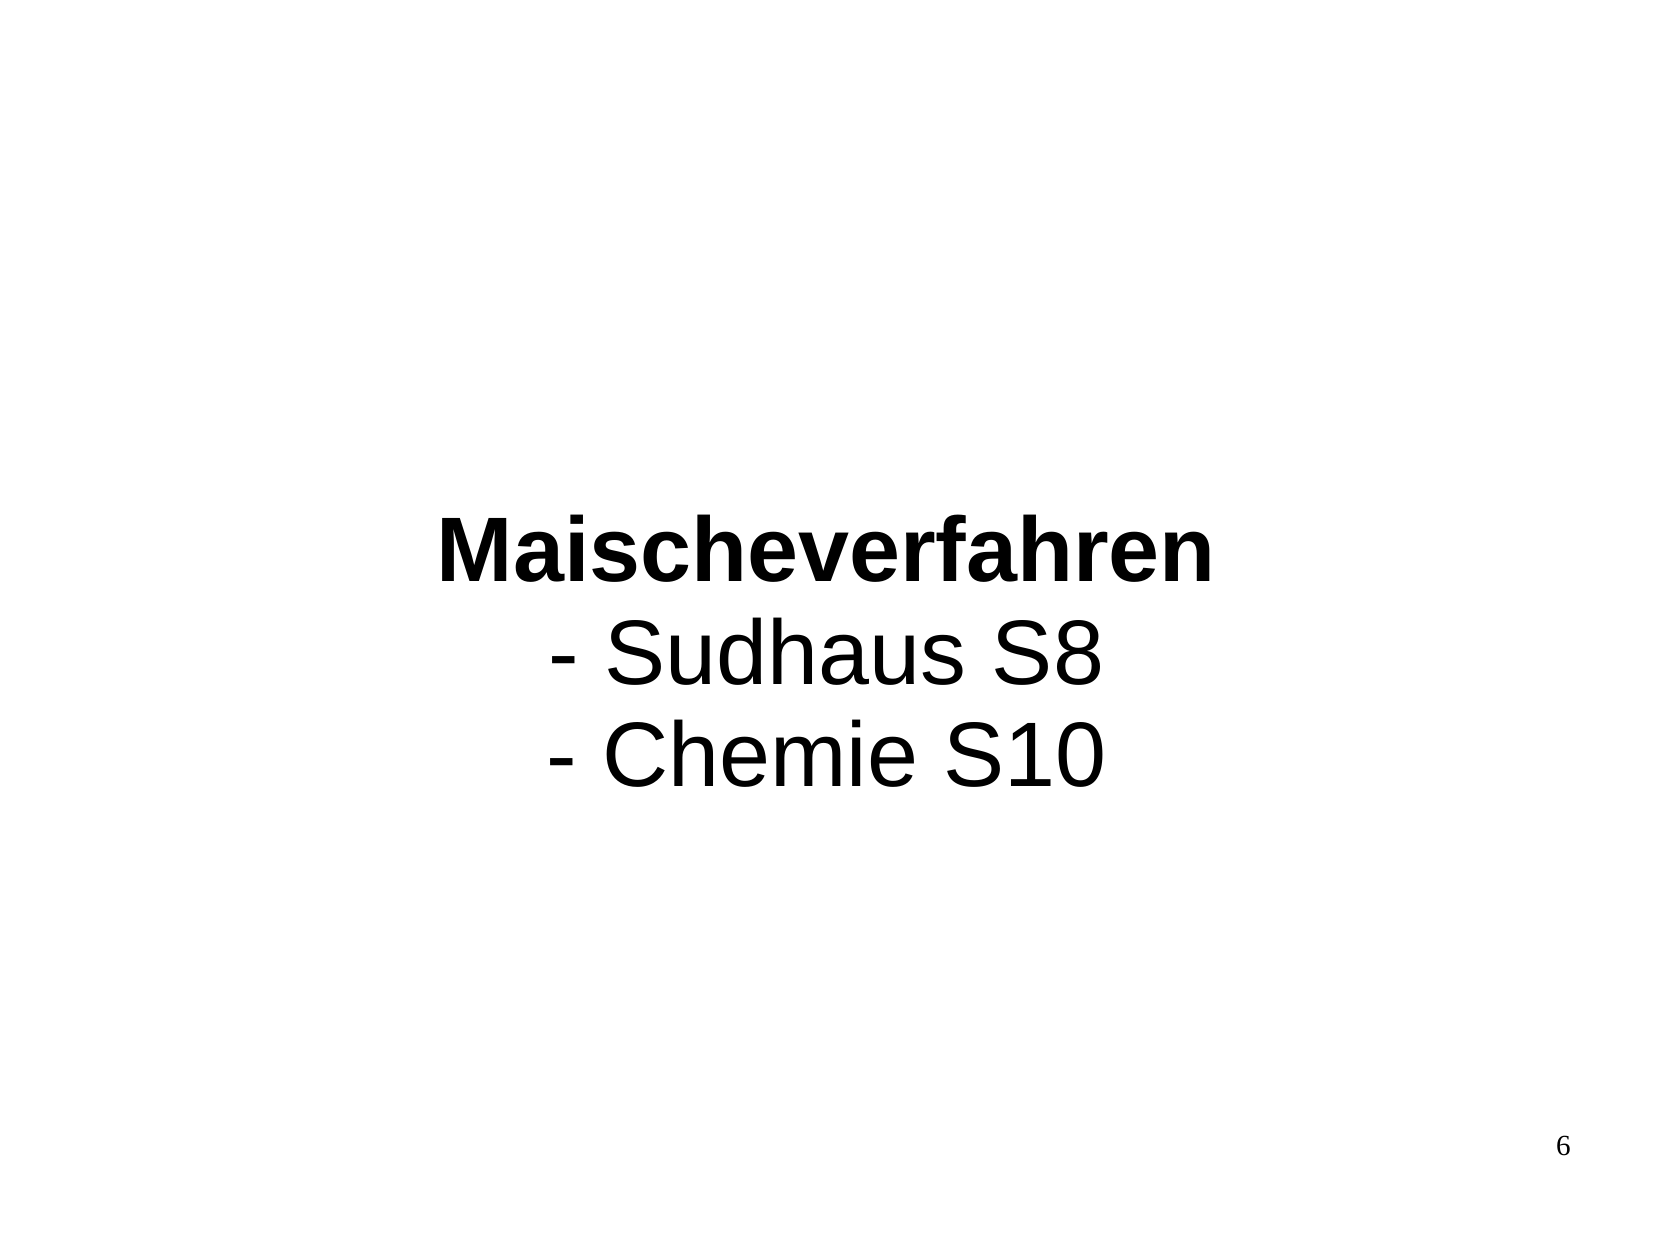

# Maischeverfahren - Sudhaus S8 - Chemie S10
6